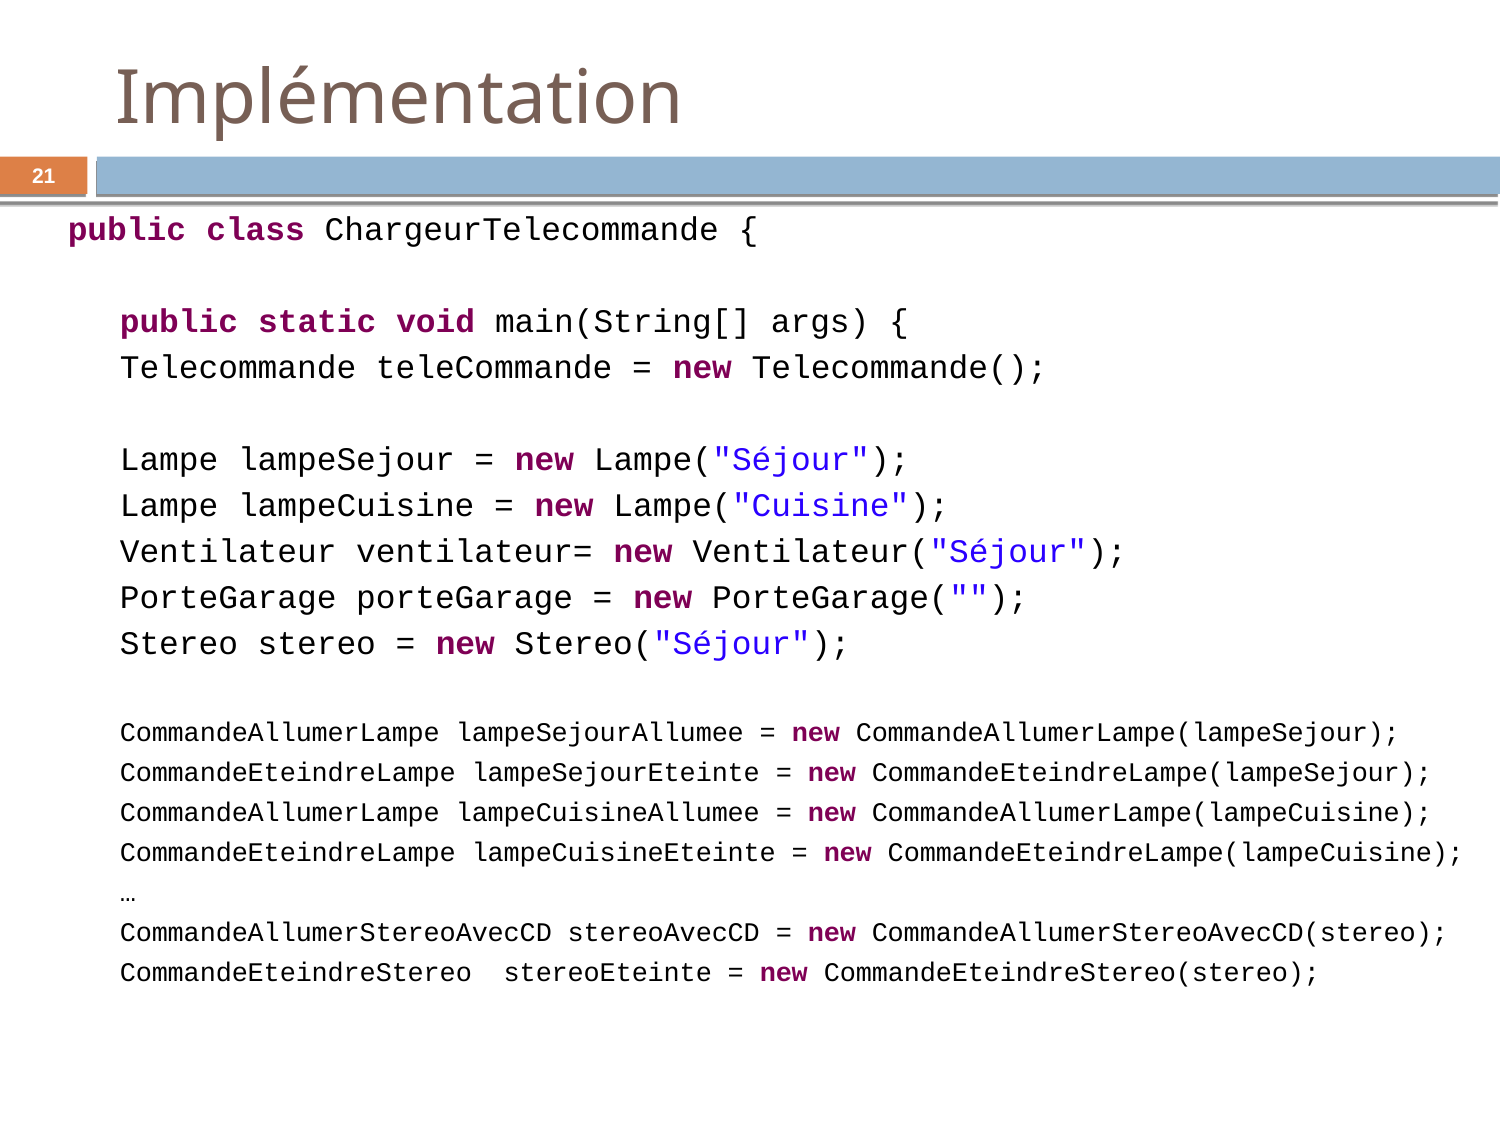

# Implémentation
public class ChargeurTelecommande {
	public static void main(String[] args) {
	Telecommande teleCommande = new Telecommande();
	Lampe lampeSejour = new Lampe("Séjour");
	Lampe lampeCuisine = new Lampe("Cuisine");
	Ventilateur ventilateur= new Ventilateur("Séjour");
	PorteGarage porteGarage = new PorteGarage("");
	Stereo stereo = new Stereo("Séjour");
	CommandeAllumerLampe lampeSejourAllumee = new CommandeAllumerLampe(lampeSejour);
	CommandeEteindreLampe lampeSejourEteinte = new CommandeEteindreLampe(lampeSejour);
	CommandeAllumerLampe lampeCuisineAllumee = new CommandeAllumerLampe(lampeCuisine);
	CommandeEteindreLampe lampeCuisineEteinte = new CommandeEteindreLampe(lampeCuisine);
	…
	CommandeAllumerStereoAvecCD stereoAvecCD = new CommandeAllumerStereoAvecCD(stereo);
	CommandeEteindreStereo stereoEteinte = new CommandeEteindreStereo(stereo);